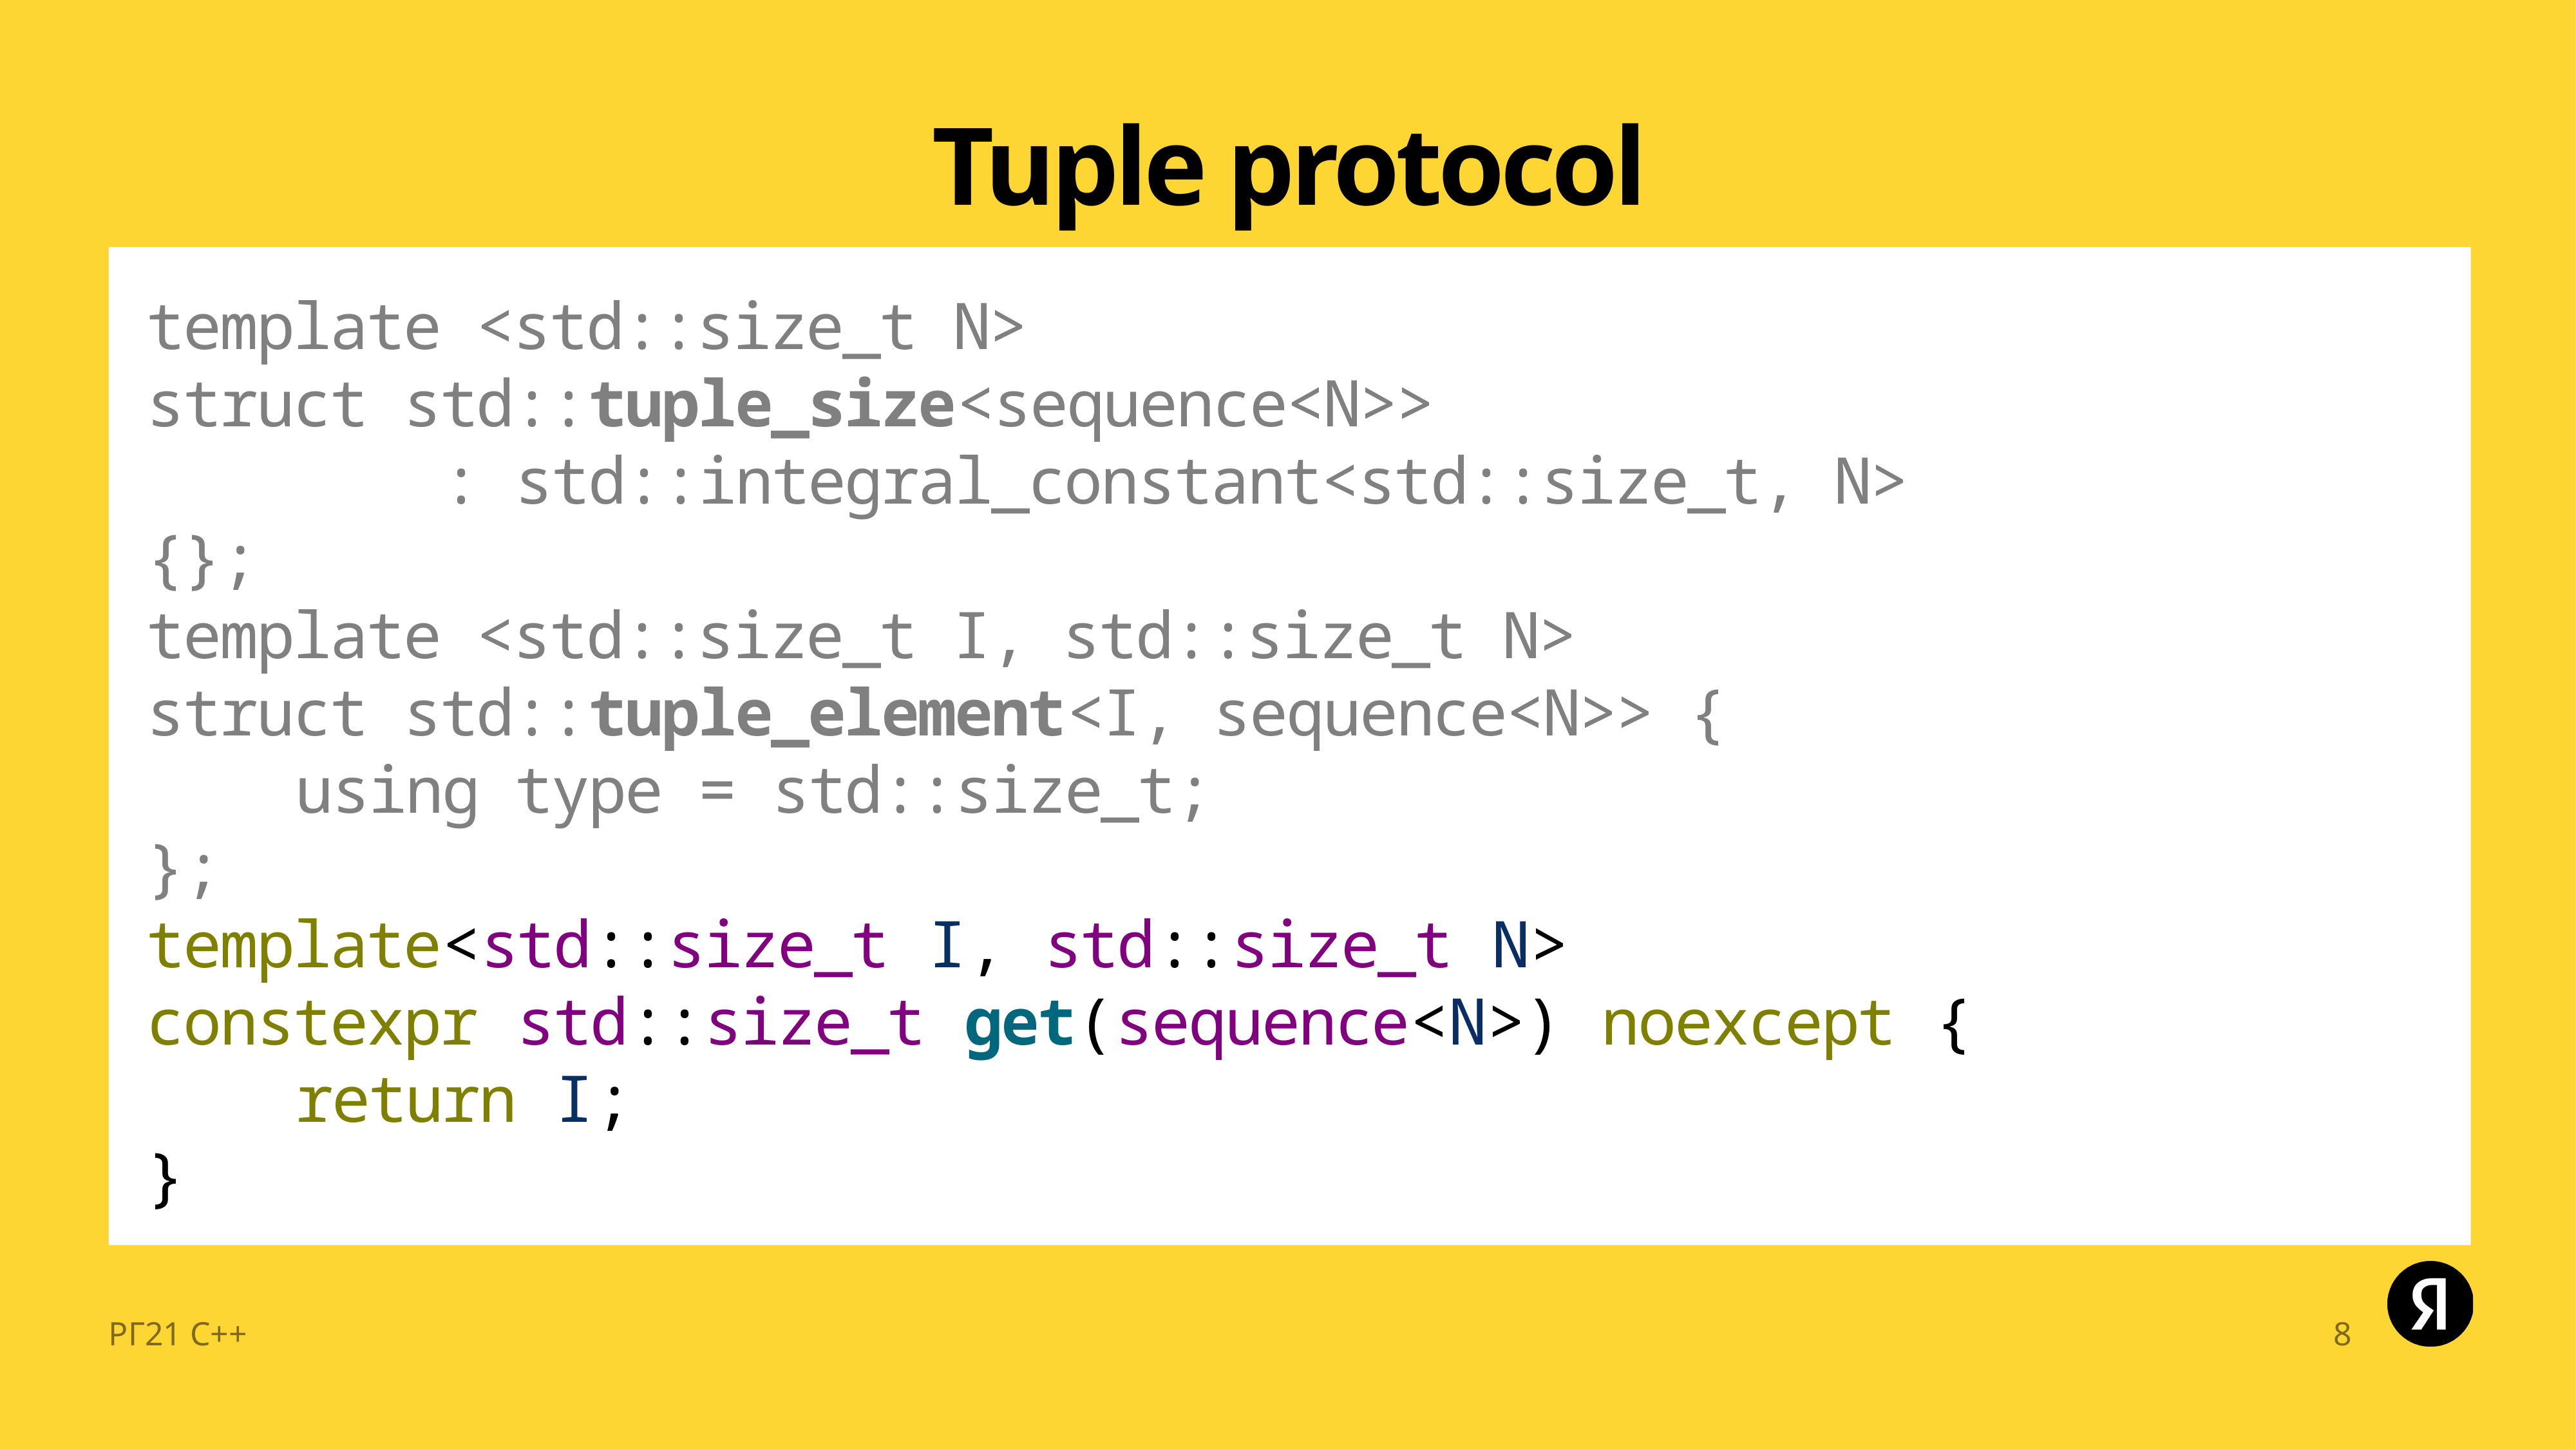

Tuple protocol
# template <std::size_t N>
struct std::tuple_size<sequence<N>>
 : std::integral_constant<std::size_t, N>
{};
template <std::size_t I, std::size_t N>
struct std::tuple_element<I, sequence<N>> {
 using type = std::size_t;
};
template<std::size_t I, std::size_t N>
constexpr std::size_t get(sequence<N>) noexcept {
 return I;
}
РГ21 C++
8